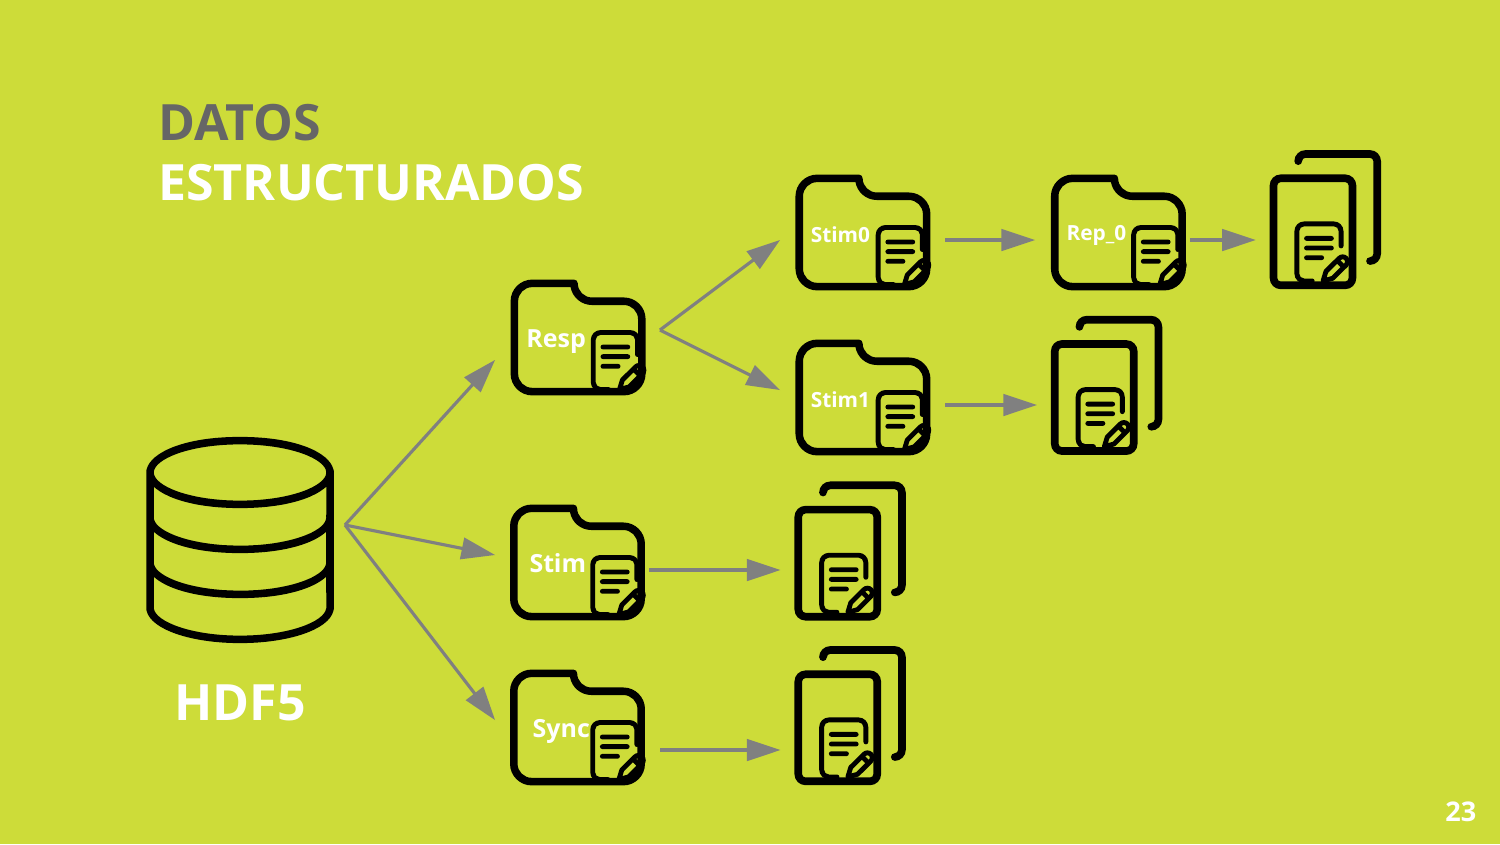

# DATOS ESTRUCTURADOS
Stim0
Rep_0
Resp
Stim1
Stim
HDF5
Sync